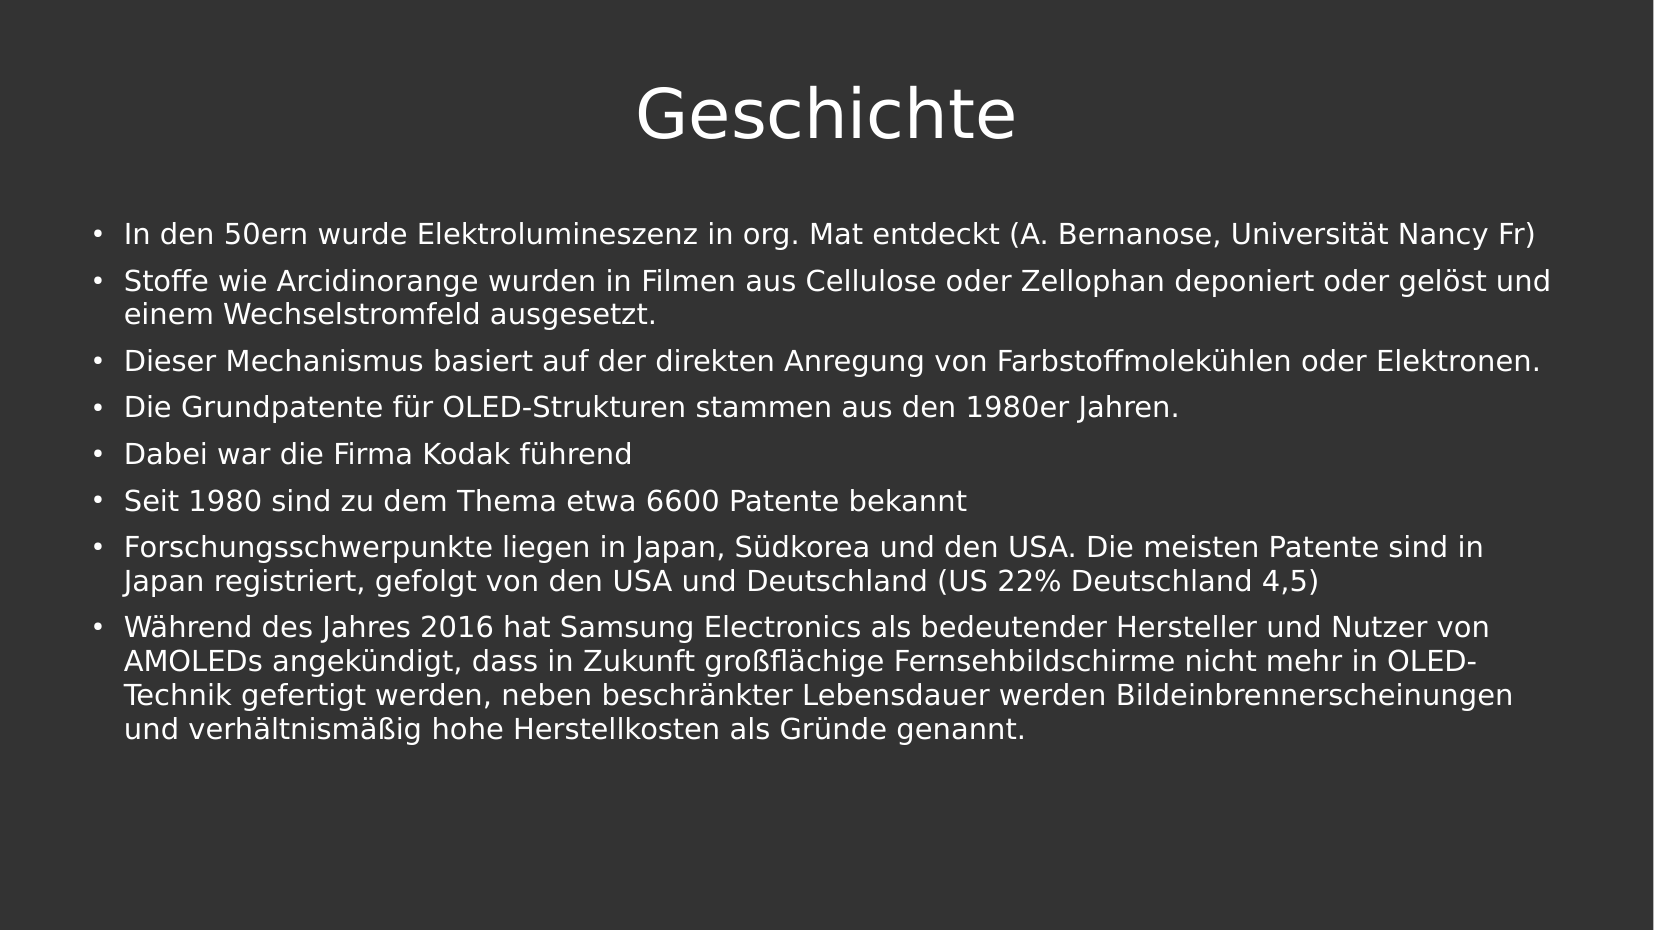

# Geschichte
In den 50ern wurde Elektrolumineszenz in org. Mat entdeckt (A. Bernanose, Universität Nancy Fr)
Stoffe wie Arcidinorange wurden in Filmen aus Cellulose oder Zellophan deponiert oder gelöst und einem Wechselstromfeld ausgesetzt.
Dieser Mechanismus basiert auf der direkten Anregung von Farbstoffmolekühlen oder Elektronen.
Die Grundpatente für OLED-Strukturen stammen aus den 1980er Jahren.
Dabei war die Firma Kodak führend
Seit 1980 sind zu dem Thema etwa 6600 Patente bekannt
Forschungsschwerpunkte liegen in Japan, Südkorea und den USA. Die meisten Patente sind in Japan registriert, gefolgt von den USA und Deutschland (US 22% Deutschland 4,5)
Während des Jahres 2016 hat Samsung Electronics als bedeutender Hersteller und Nutzer von AMOLEDs angekündigt, dass in Zukunft großflächige Fernsehbildschirme nicht mehr in OLED-Technik gefertigt werden, neben beschränkter Lebensdauer werden Bildeinbrennerscheinungen und verhältnismäßig hohe Herstellkosten als Gründe genannt.